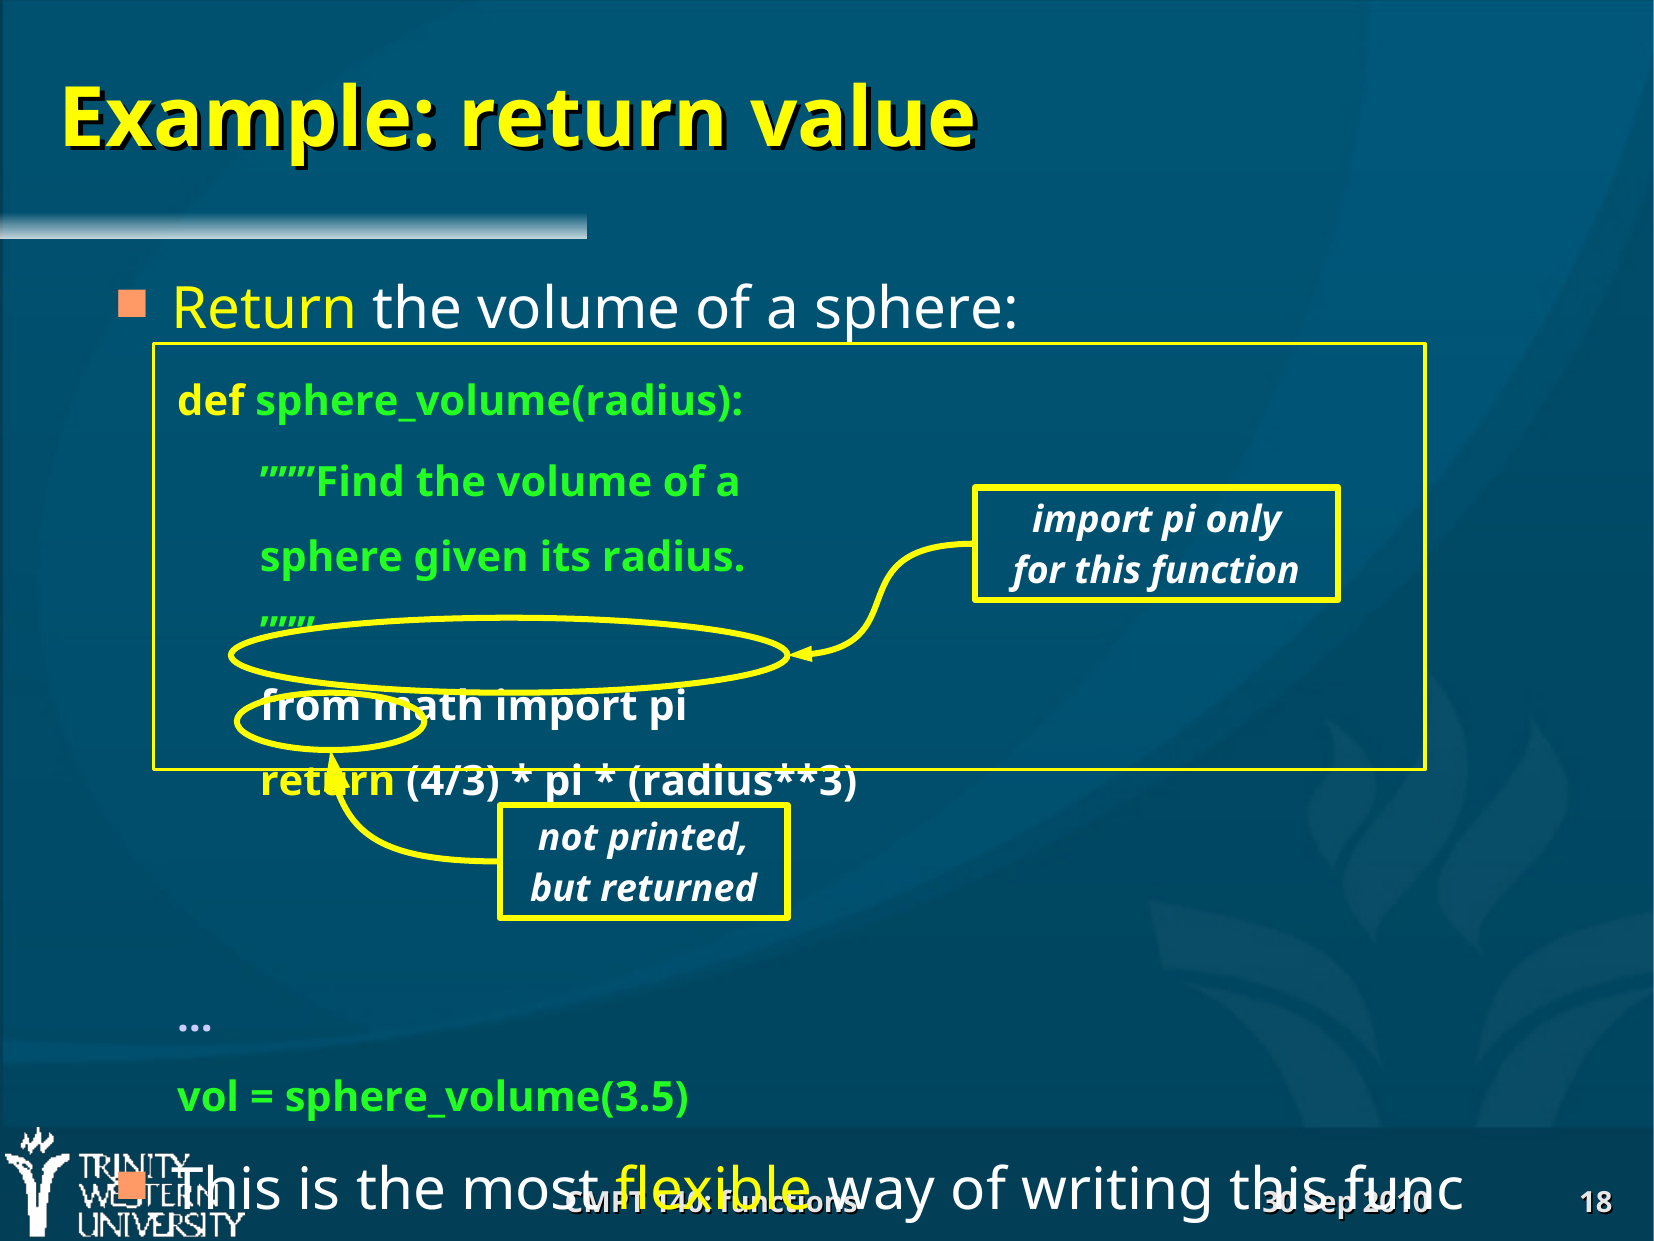

# Example: return value
Return the volume of a sphere:
def sphere_volume(radius):
”””Find the volume of a
sphere given its radius.
”””
from math import pi
return (4/3) * pi * (radius**3)
…
vol = sphere_volume(3.5)
This is the most flexible way of writing this func
import pi only
for this function
not printed,
but returned
CMPT 140: functions
30 Sep 2010
18